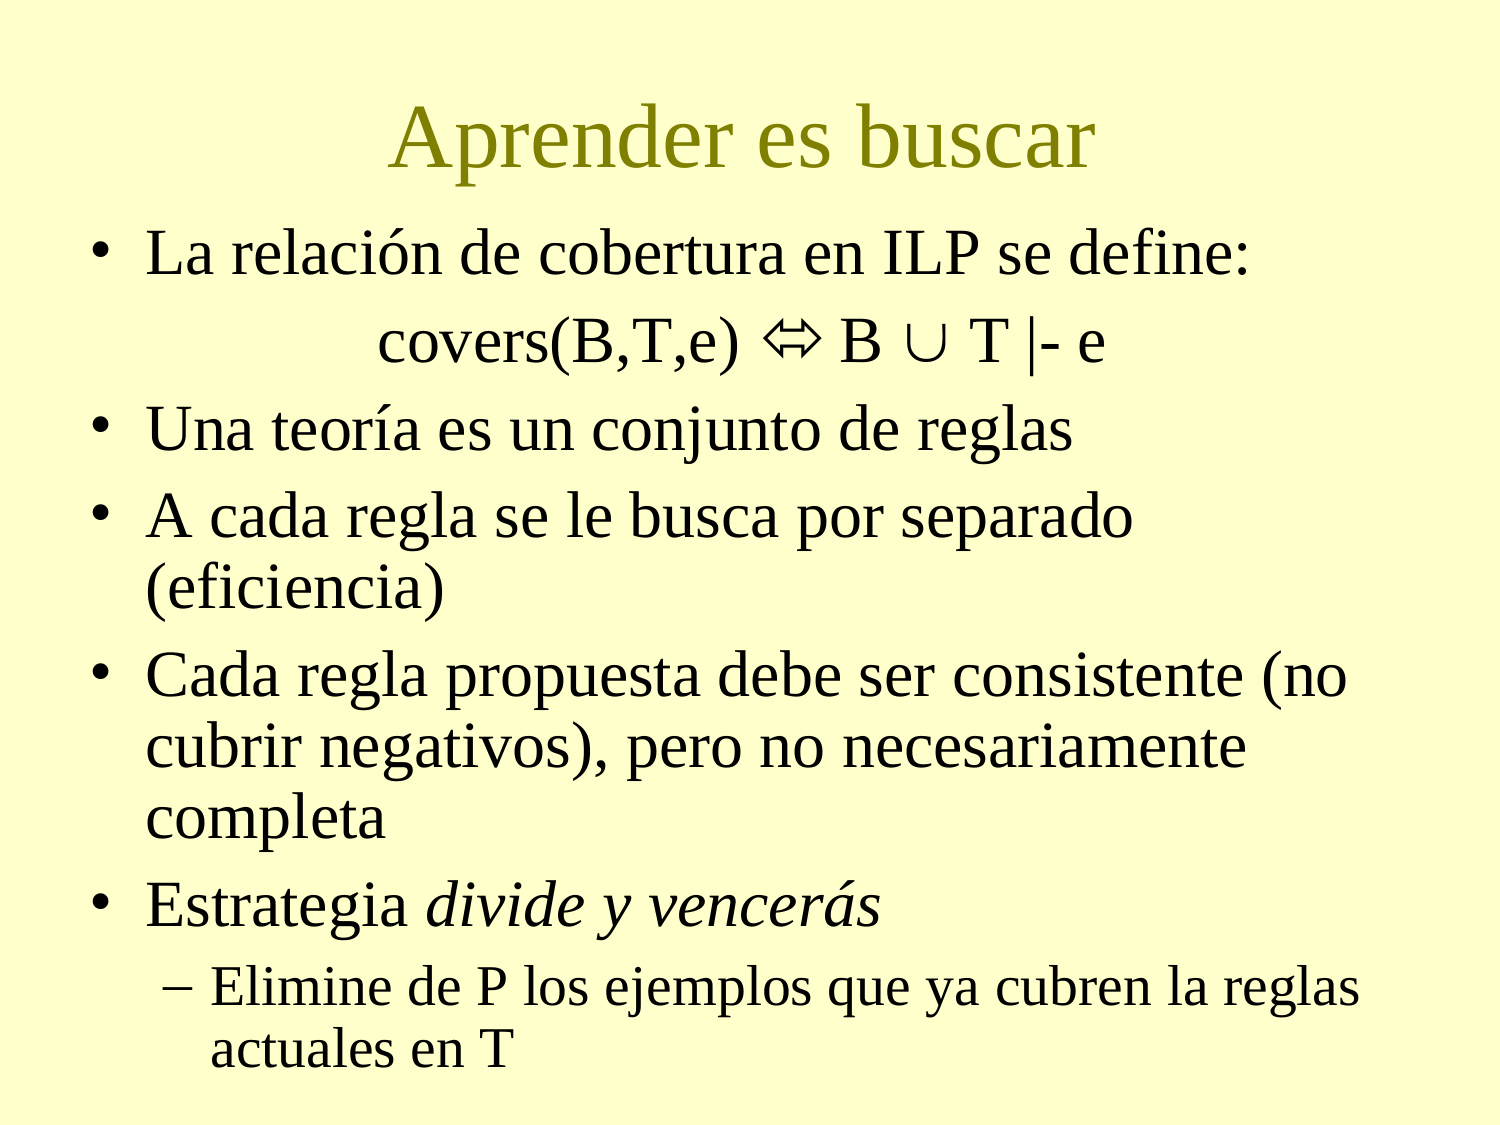

# Aprender es buscar
La relación de cobertura en ILP se define:
covers(B,T,e)  B  T |- e
Una teoría es un conjunto de reglas
A cada regla se le busca por separado (eficiencia)
Cada regla propuesta debe ser consistente (no cubrir negativos), pero no necesariamente completa
Estrategia divide y vencerás
Elimine de P los ejemplos que ya cubren la reglas actuales en T